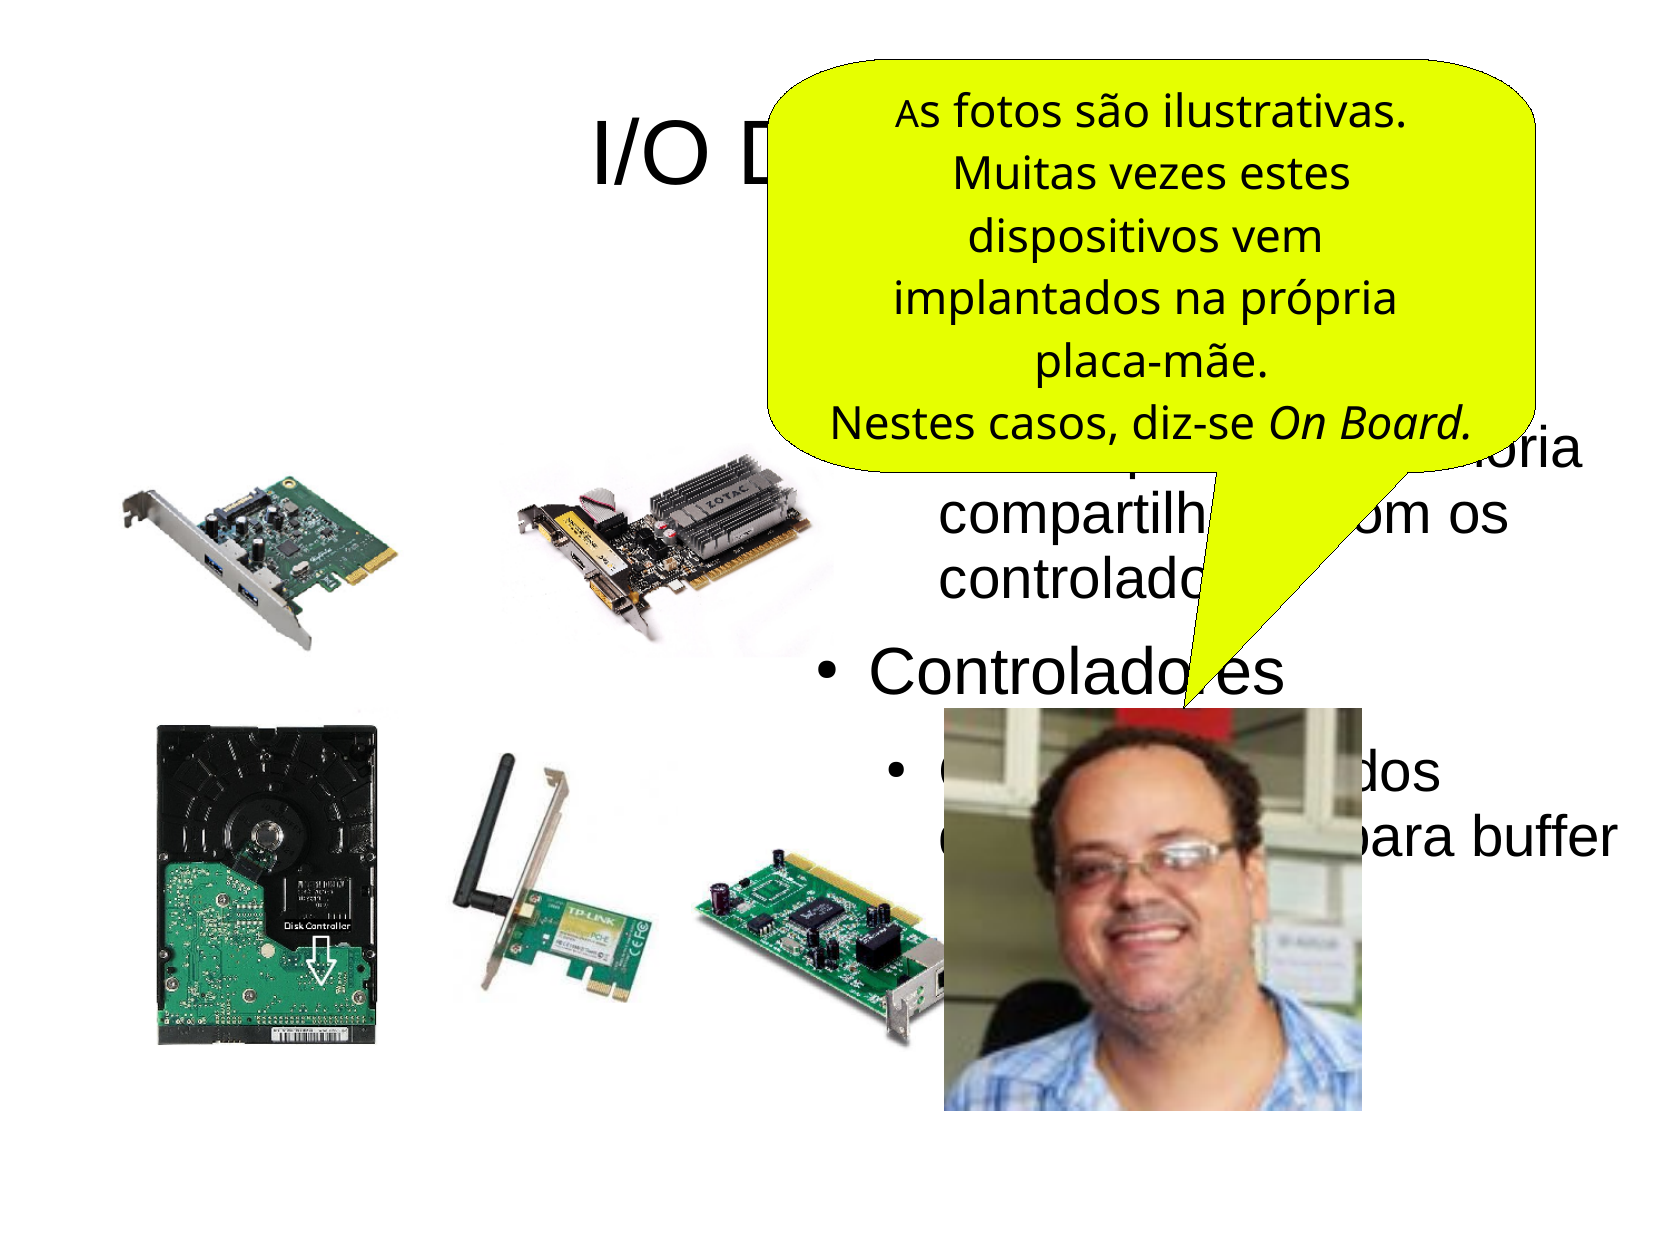

# I/O Devices
As fotos são ilustrativas.
Muitas vezes estes
dispositivos vem
implantados na própria
placa-mãe.
Nestes casos, diz-se On Board.
Do ponto de vista da CPU → Memória
Buffer: parte de memória compartilhada com os controladores
Controladores
Coletam dados dos dispositivos de/para buffer